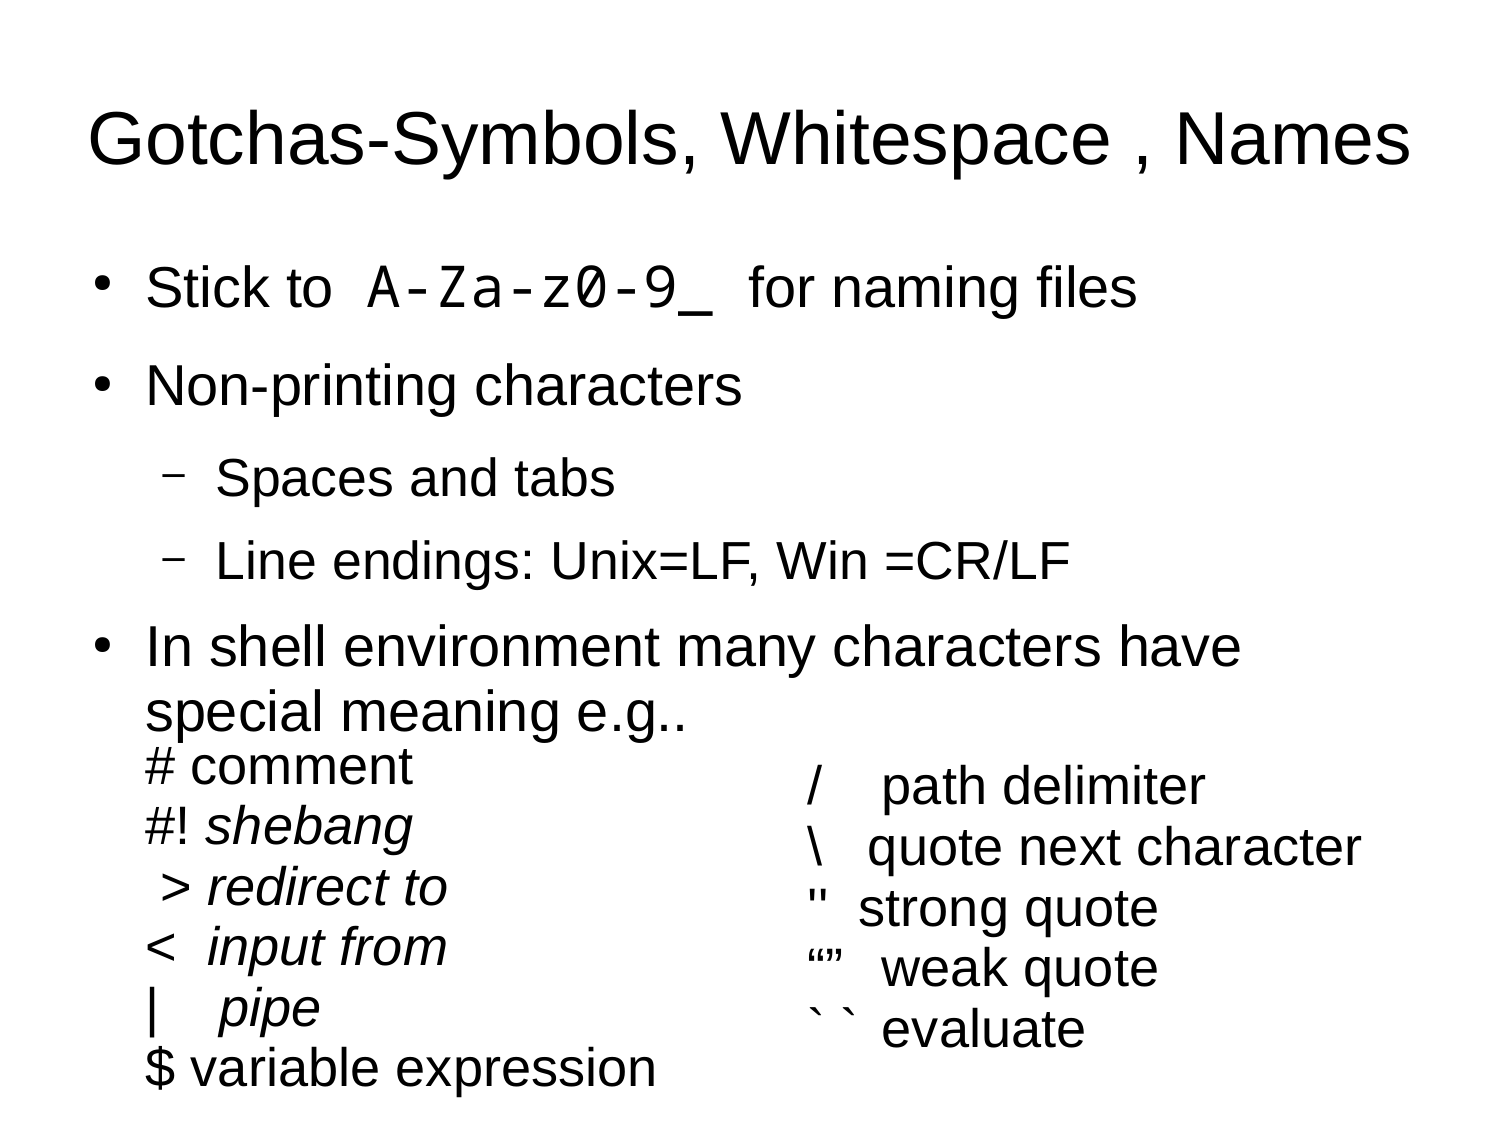

# Gotchas-Symbols, Whitespace , Names
Stick to A-Za-z0-9_ for naming files
Non-printing characters
Spaces and tabs
Line endings: Unix=LF, Win =CR/LF
In shell environment many characters have special meaning e.g..
# comment
#! shebang
 > redirect to
< input from
| 	pipe
$ variable expression
/ 	path delimiter
\ quote next character
'' strong quote
“” 	weak quote
` ` 	evaluate